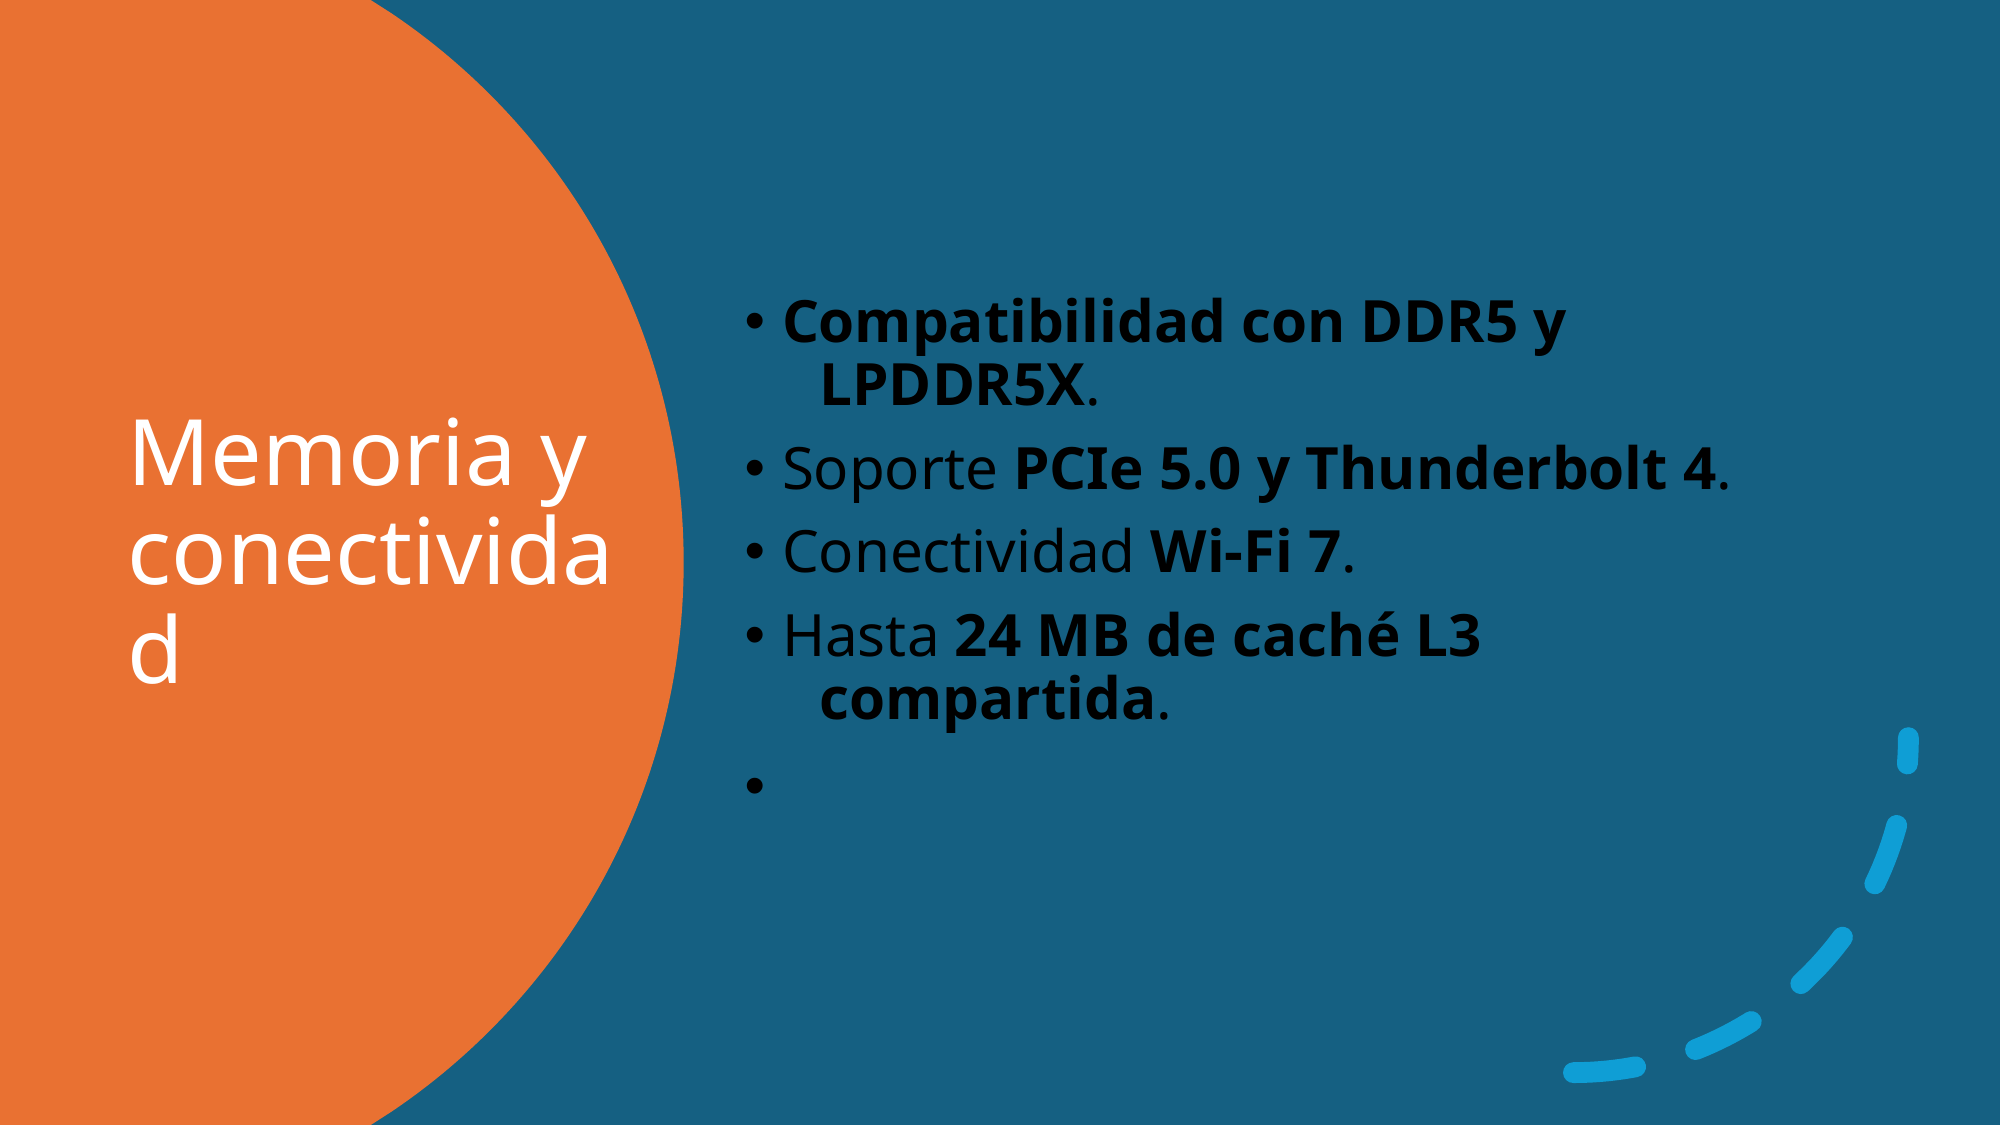

Compatibilidad con DDR5 y LPDDR5X.
Soporte PCIe 5.0 y Thunderbolt 4.
Conectividad Wi-Fi 7.
Hasta 24 MB de caché L3 compartida.
# Memoria y conectividad